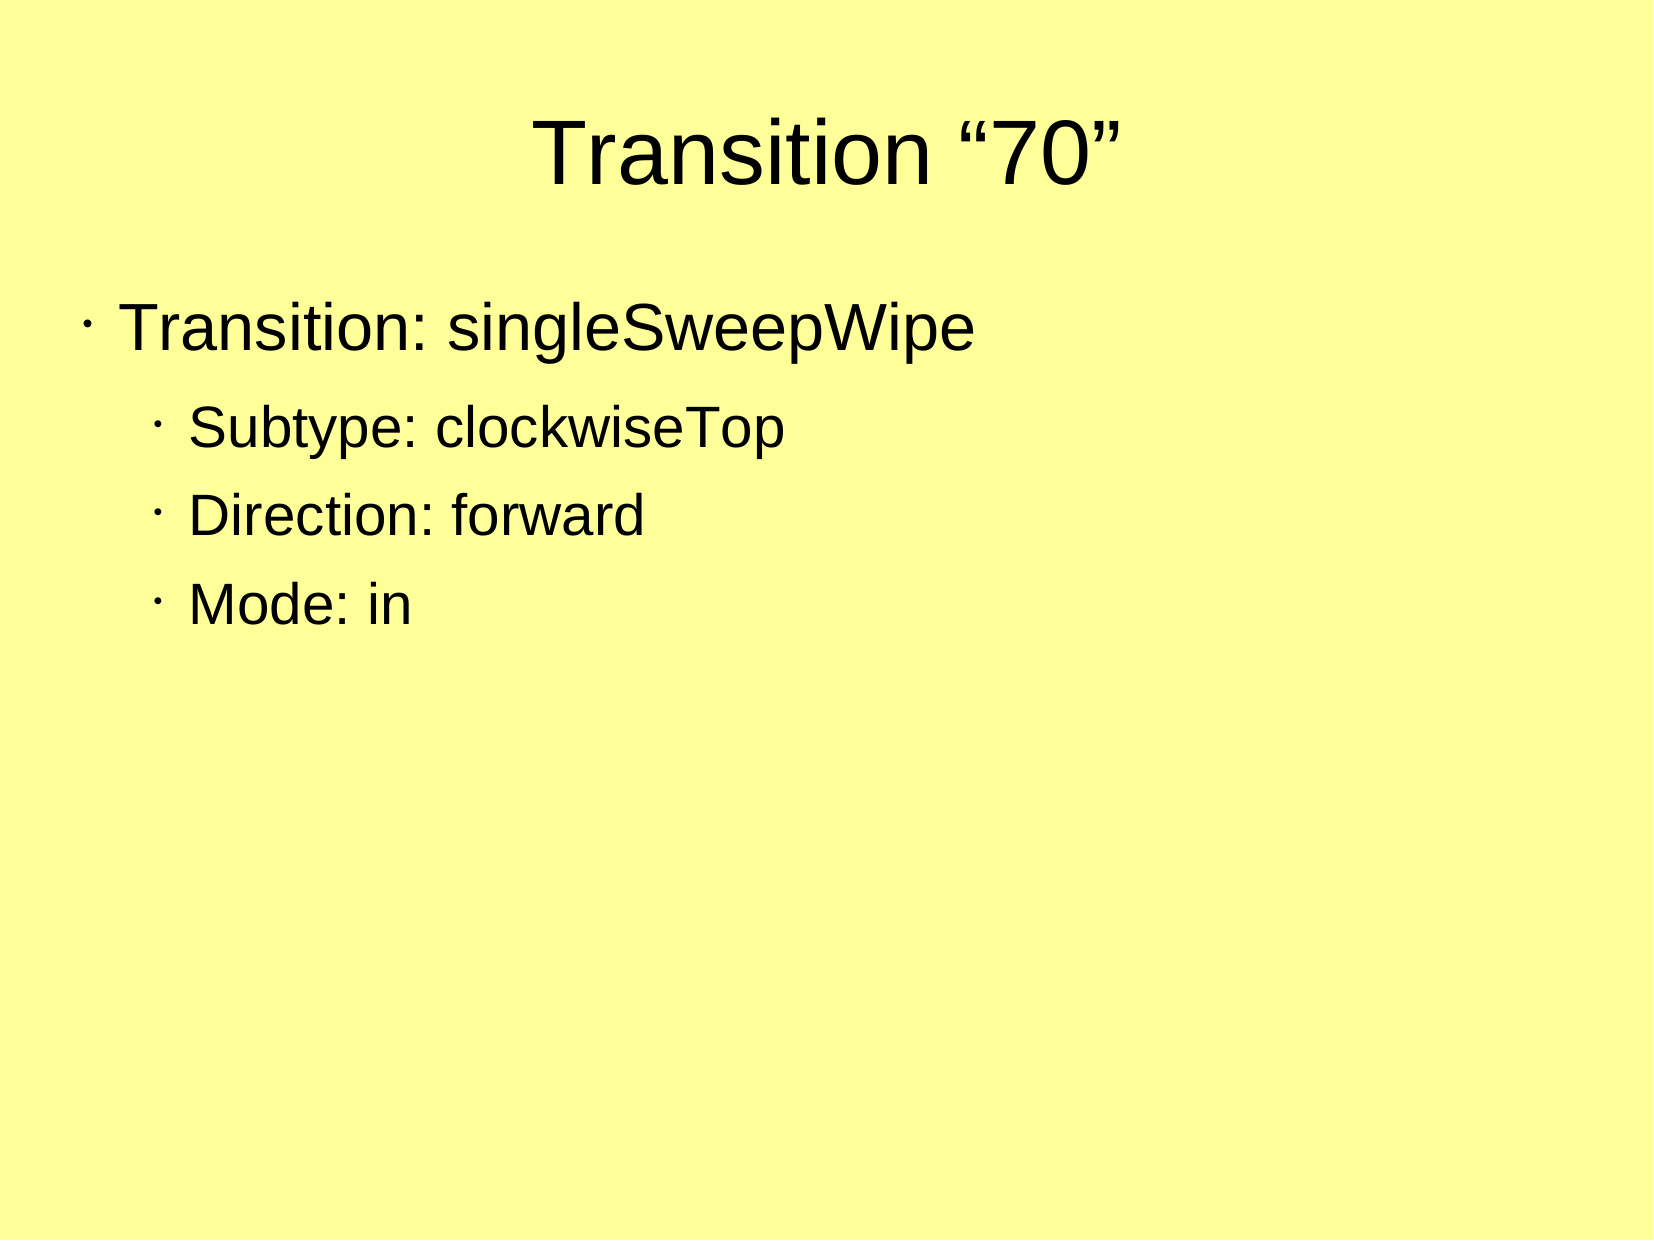

# Transition “70”
Transition: singleSweepWipe
Subtype: clockwiseTop
Direction: forward
Mode: in